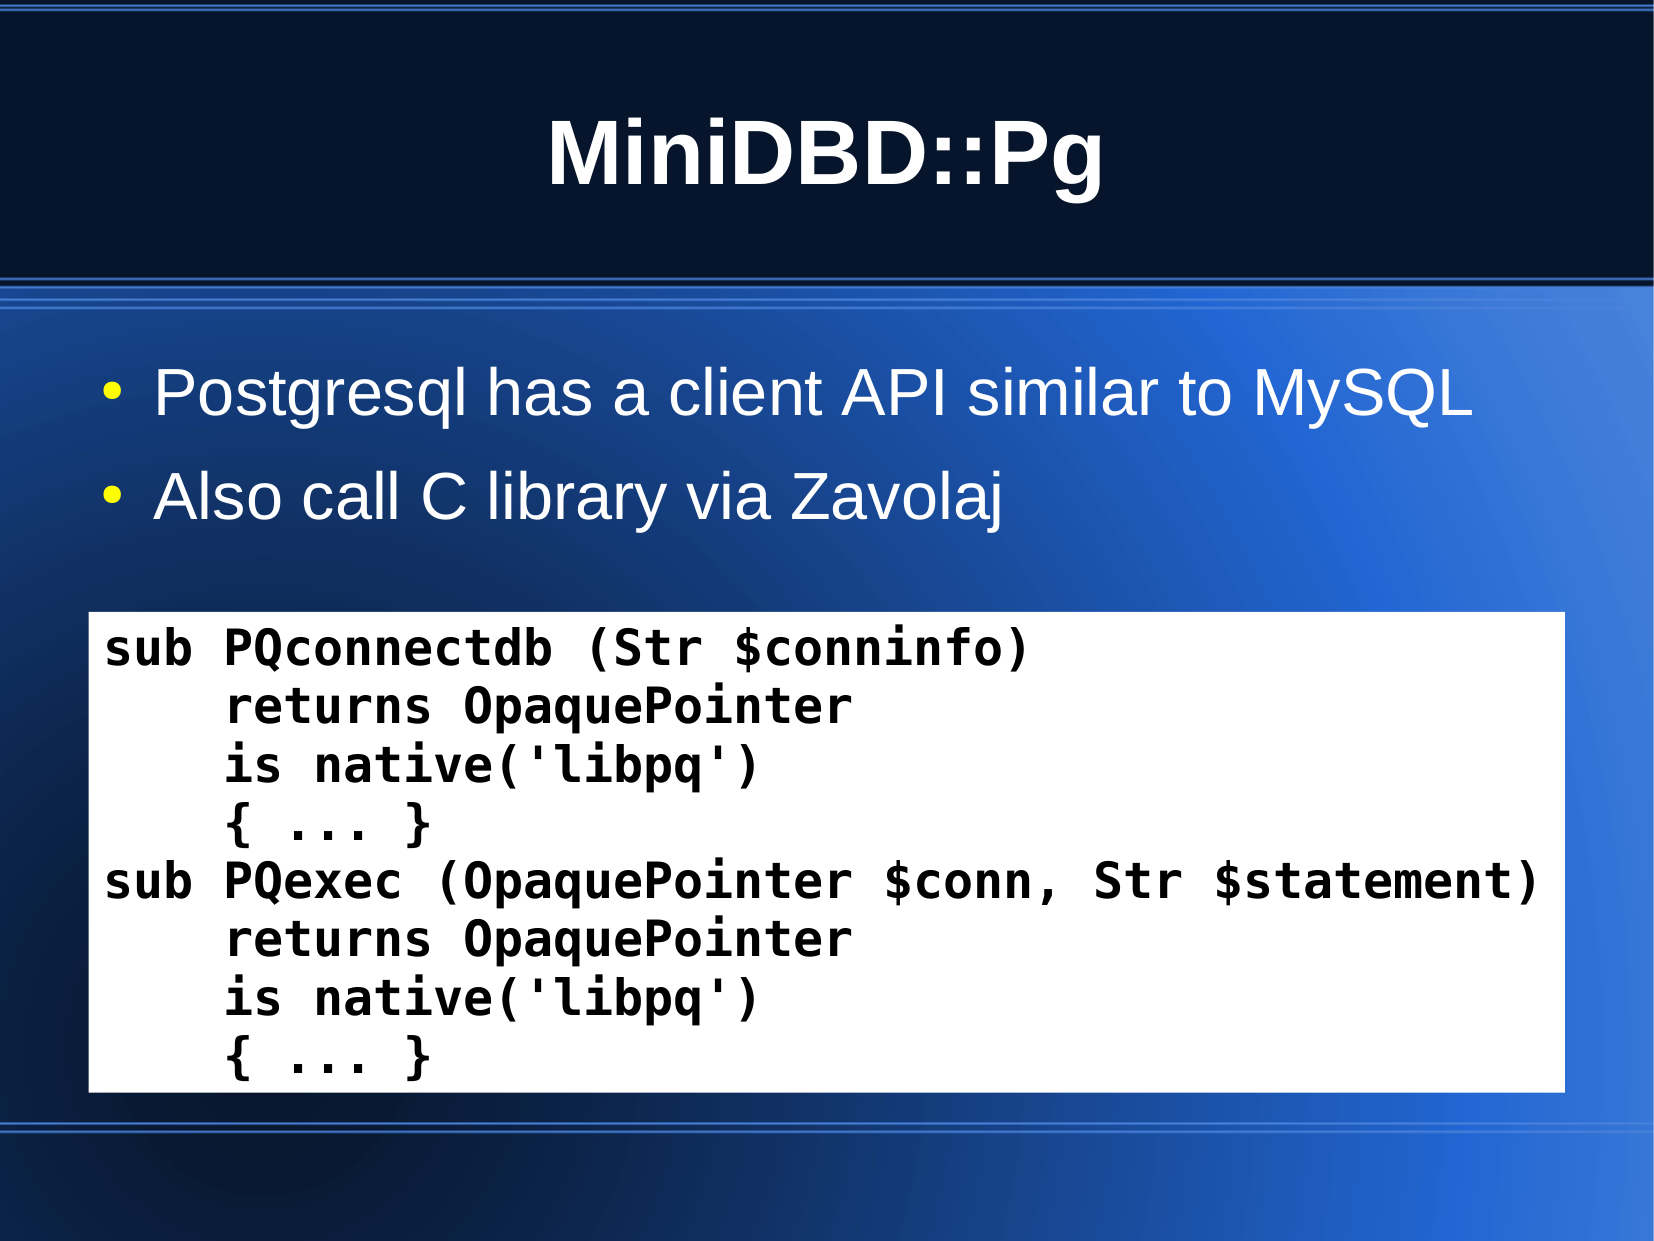

# MiniDBD::Pg
Postgresql has a client API similar to MySQL
Also call C library via Zavolaj
sub PQconnectdb (Str $conninfo)
 returns OpaquePointer
 is native('libpq')
 { ... }
sub PQexec (OpaquePointer $conn, Str $statement)
 returns OpaquePointer
 is native('libpq')
 { ... }